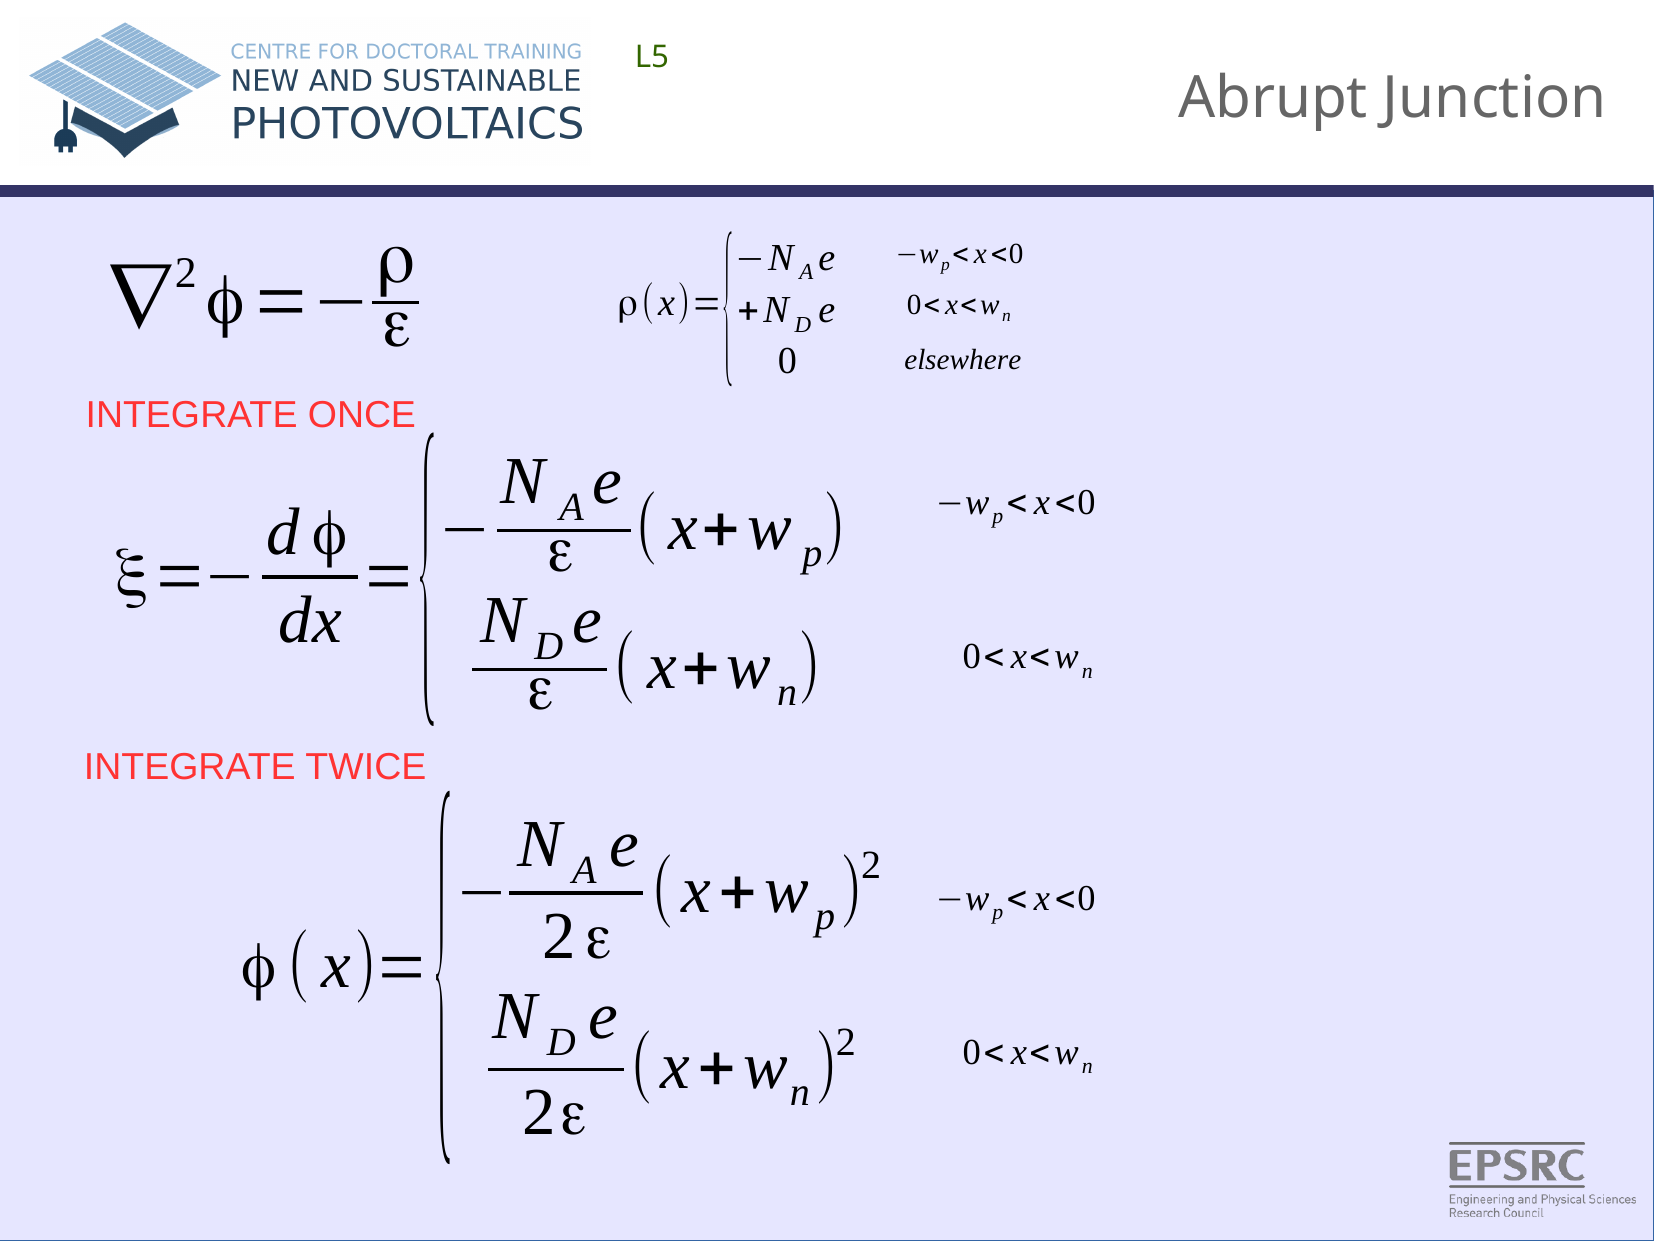

L5
Abrupt Junction
INTEGRATE ONCE
INTEGRATE TWICE